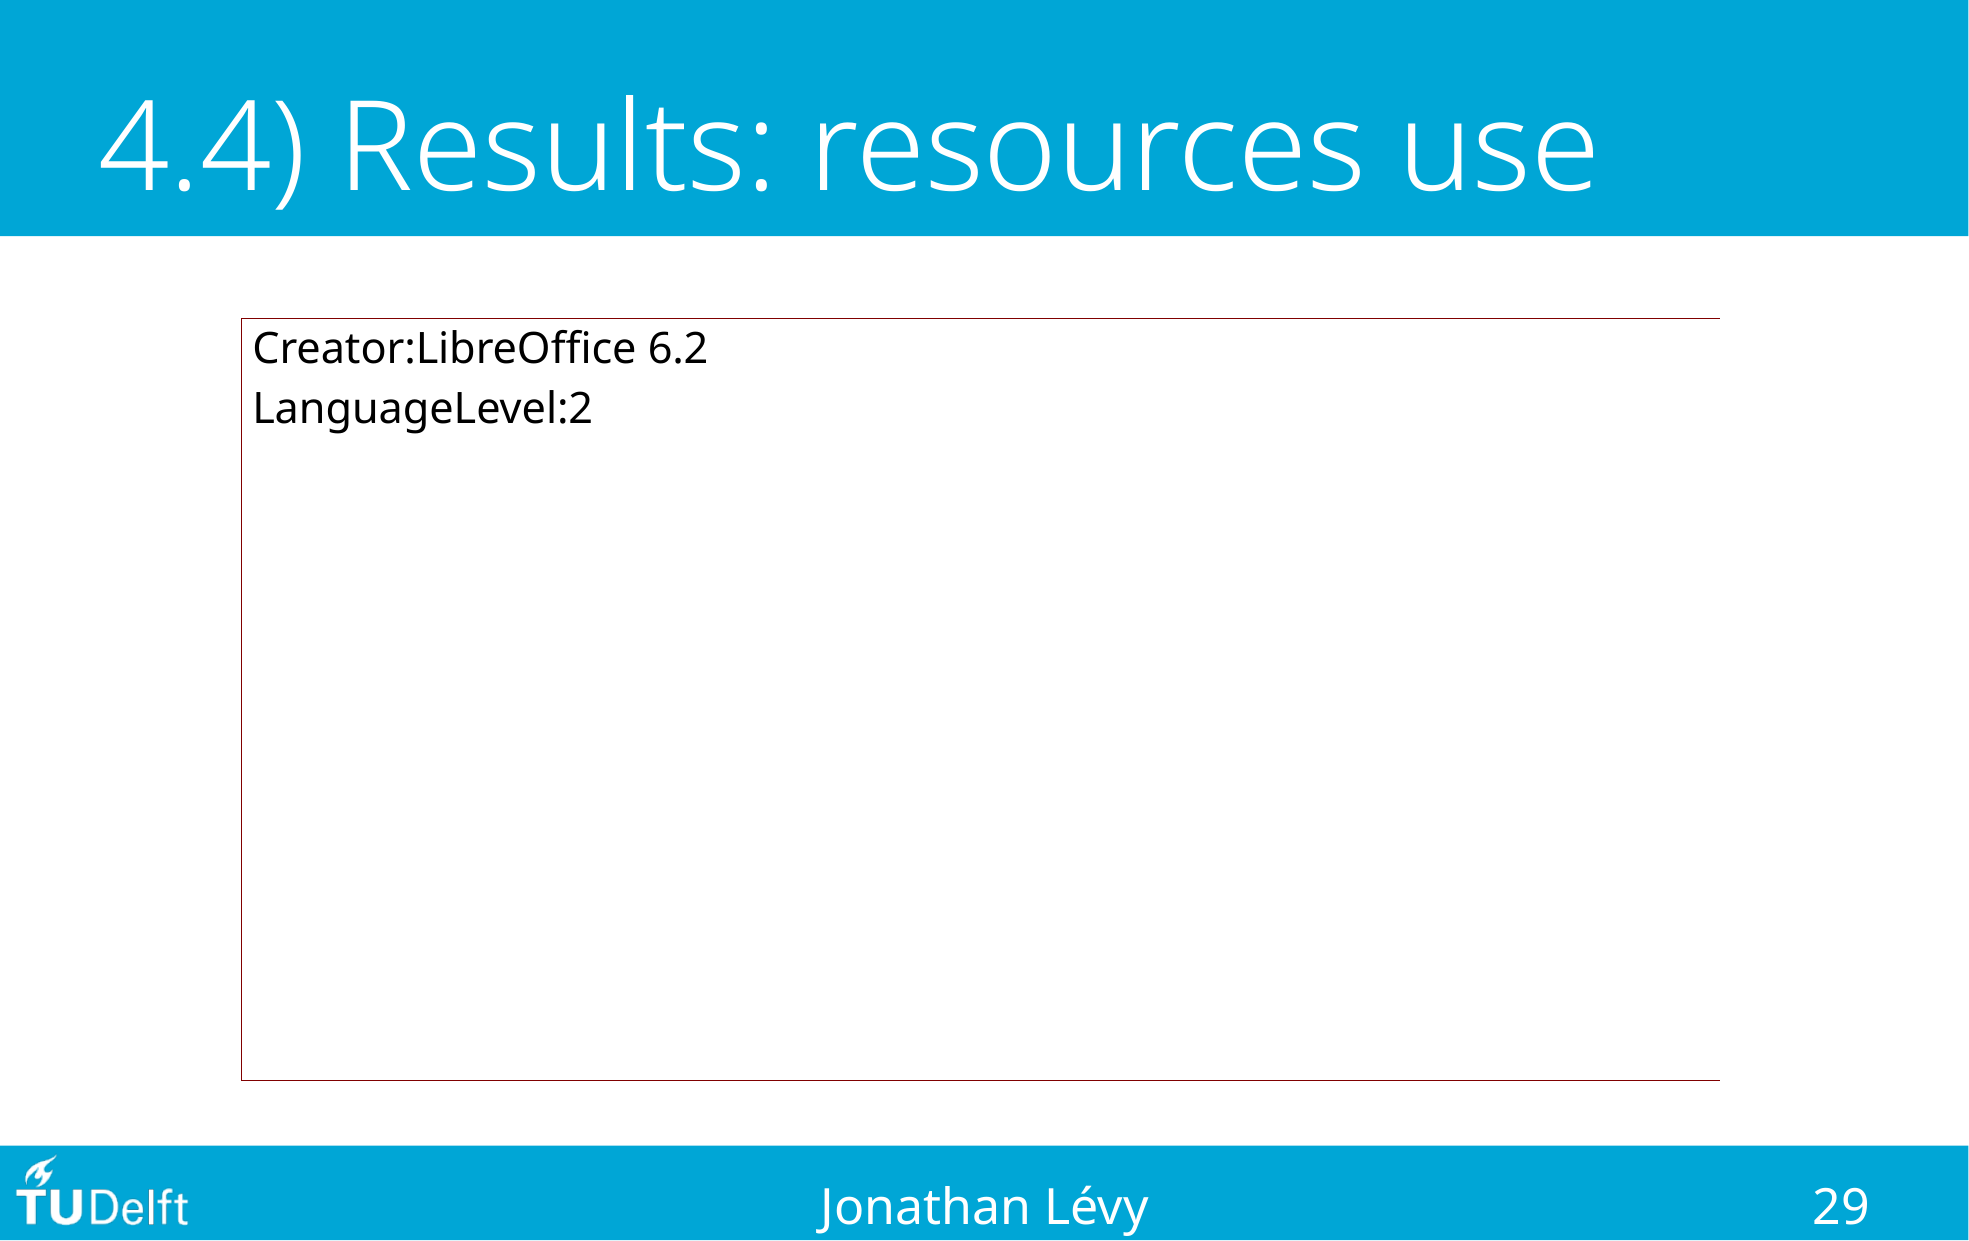

# 4.4) Results: resources use
Jonathan Lévy
29